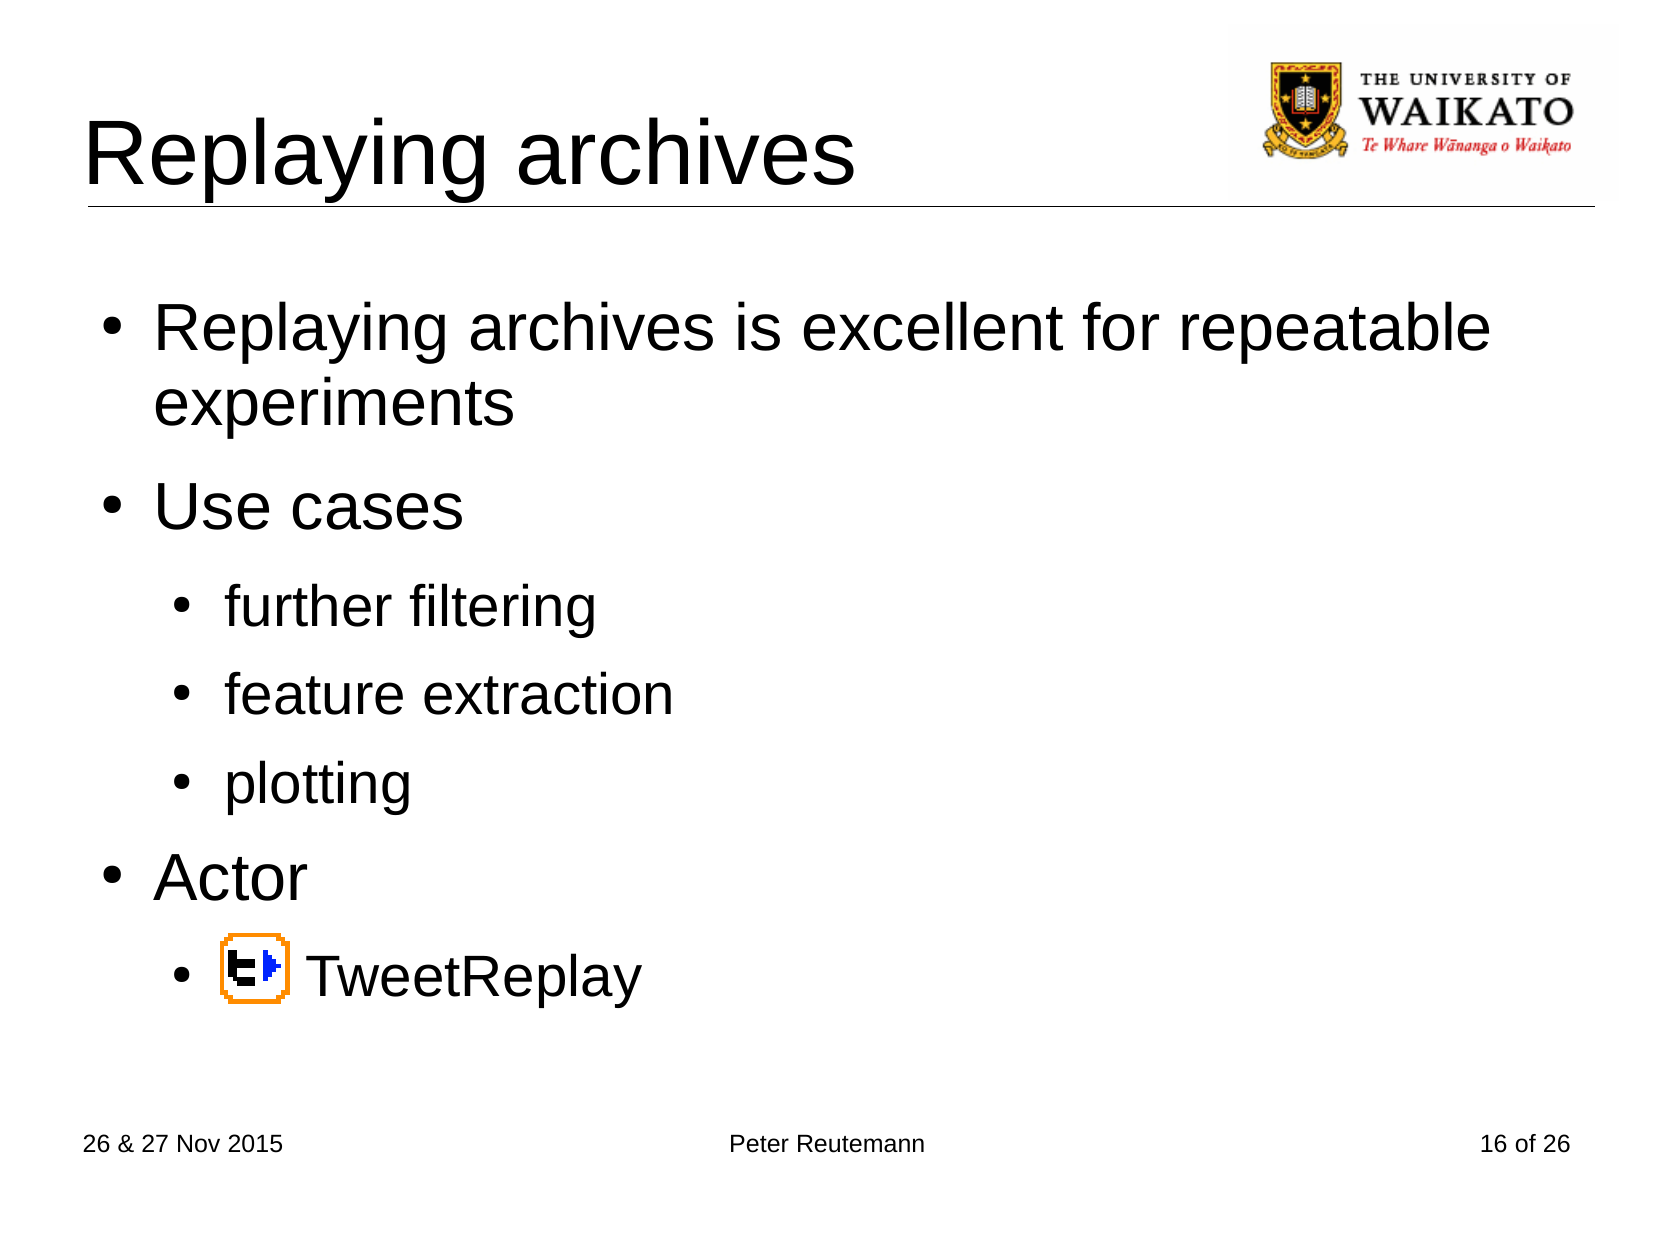

# Replaying archives
Replaying archives is excellent for repeatable experiments
Use cases
further filtering
feature extraction
plotting
Actor
 TweetReplay
26 & 27 Nov 2015
Peter Reutemann
16